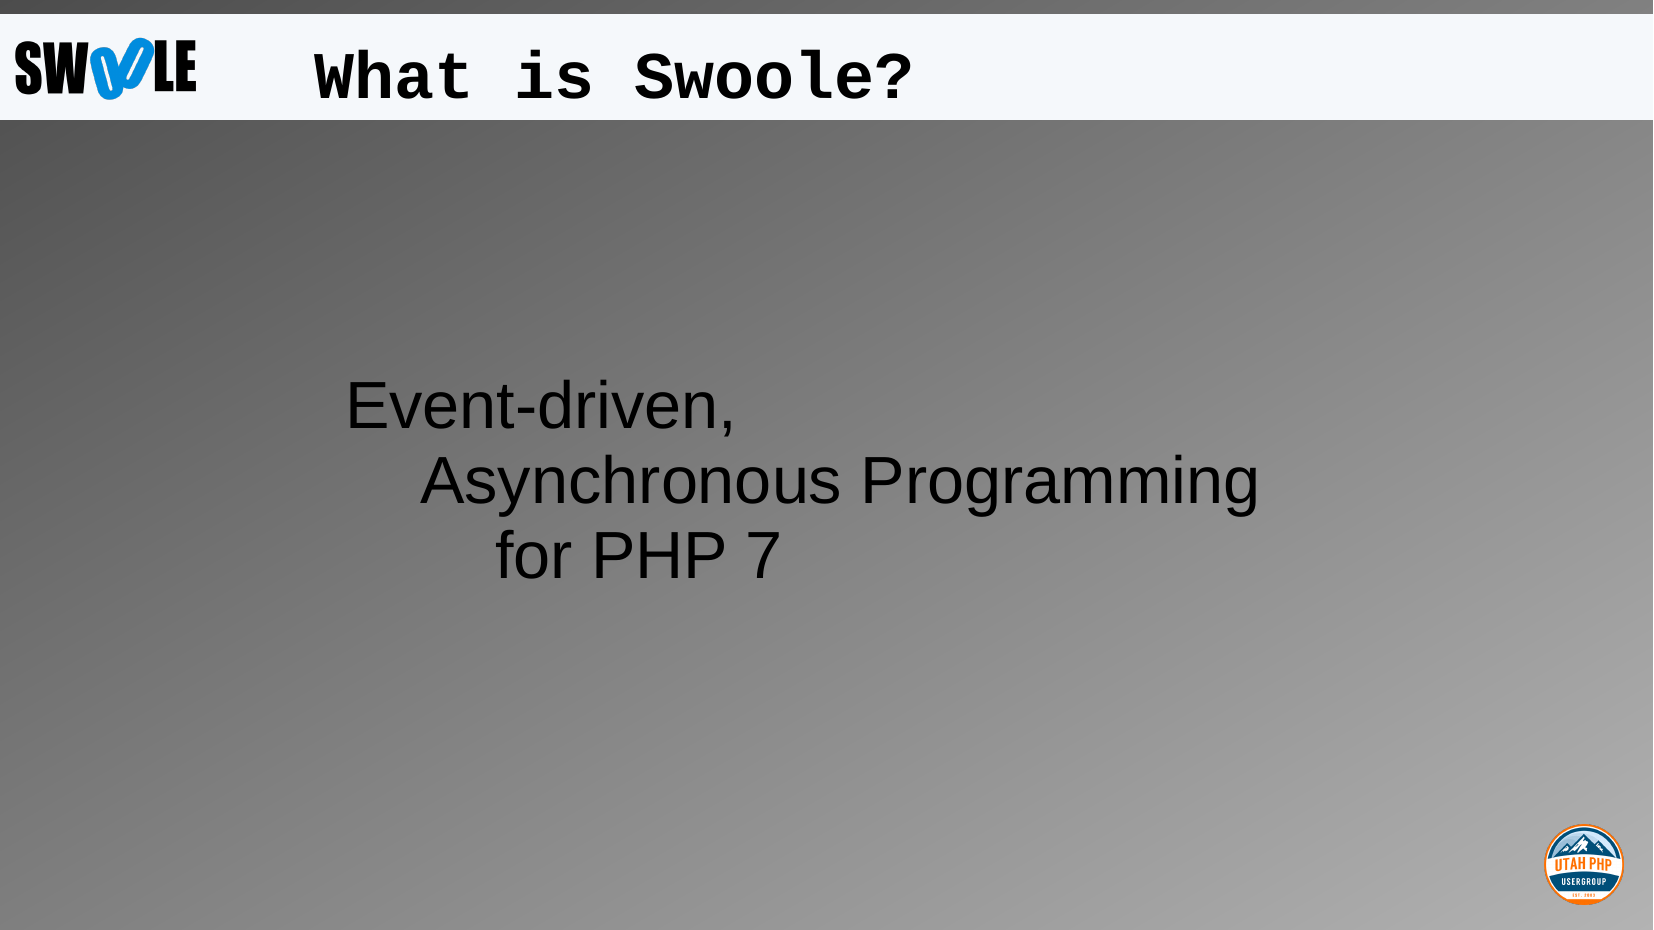

# What is Swoole?
Event-driven,
	Asynchronous Programming
		for PHP 7